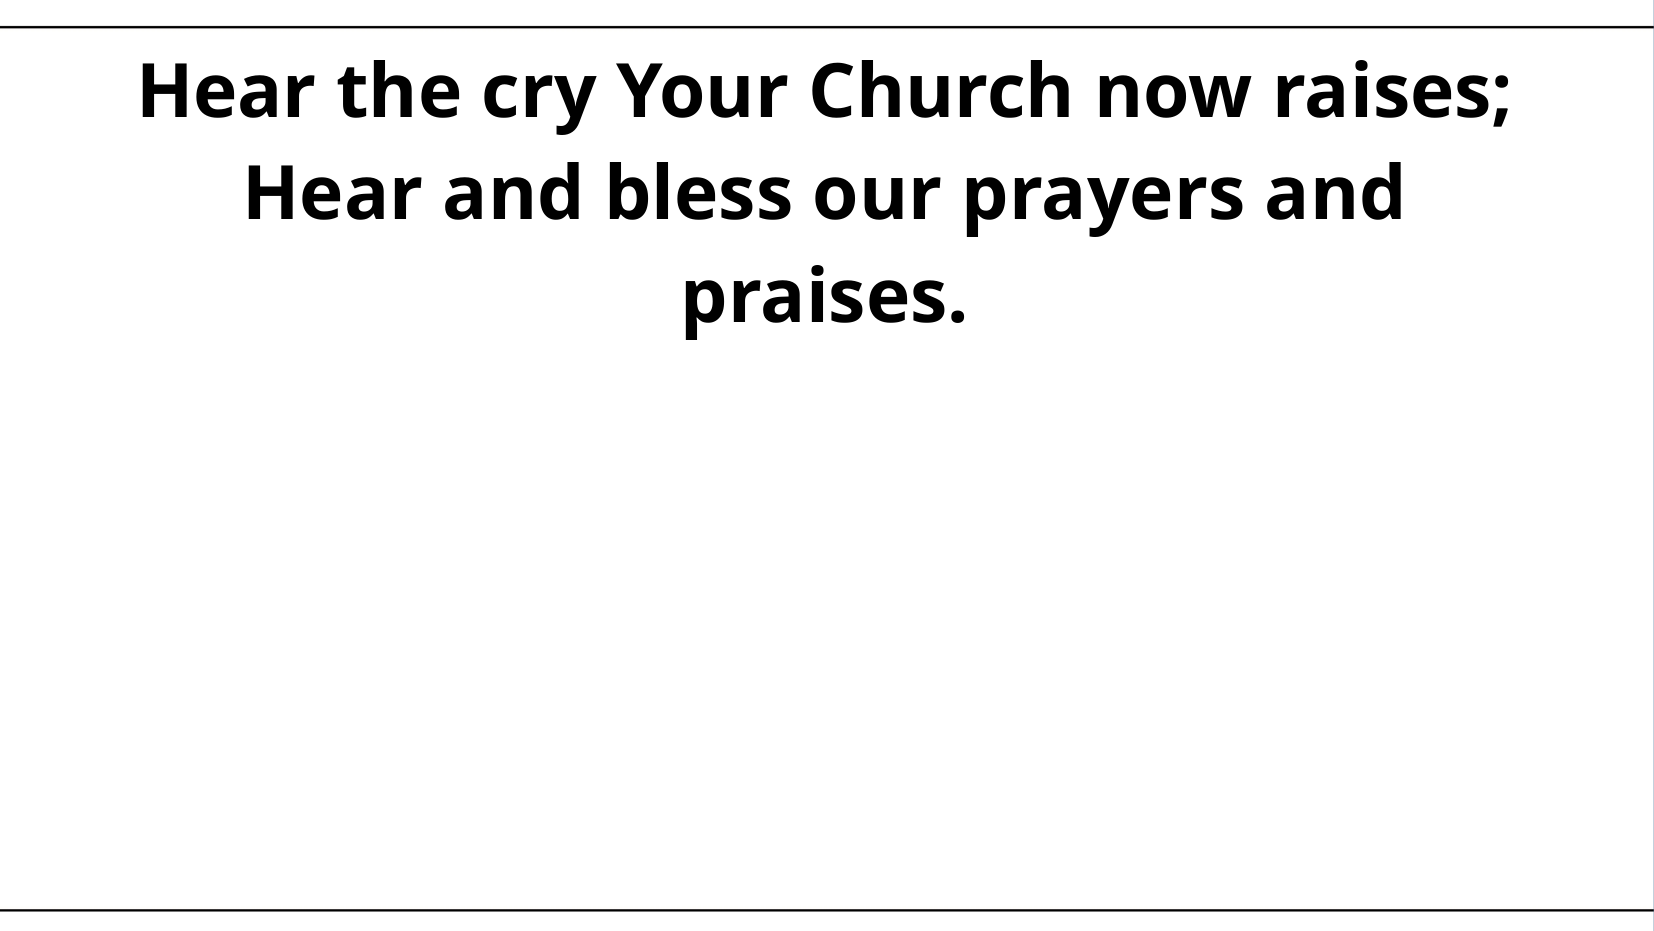

Hear the cry Your Church now raises;
Hear and bless our prayers and praises.